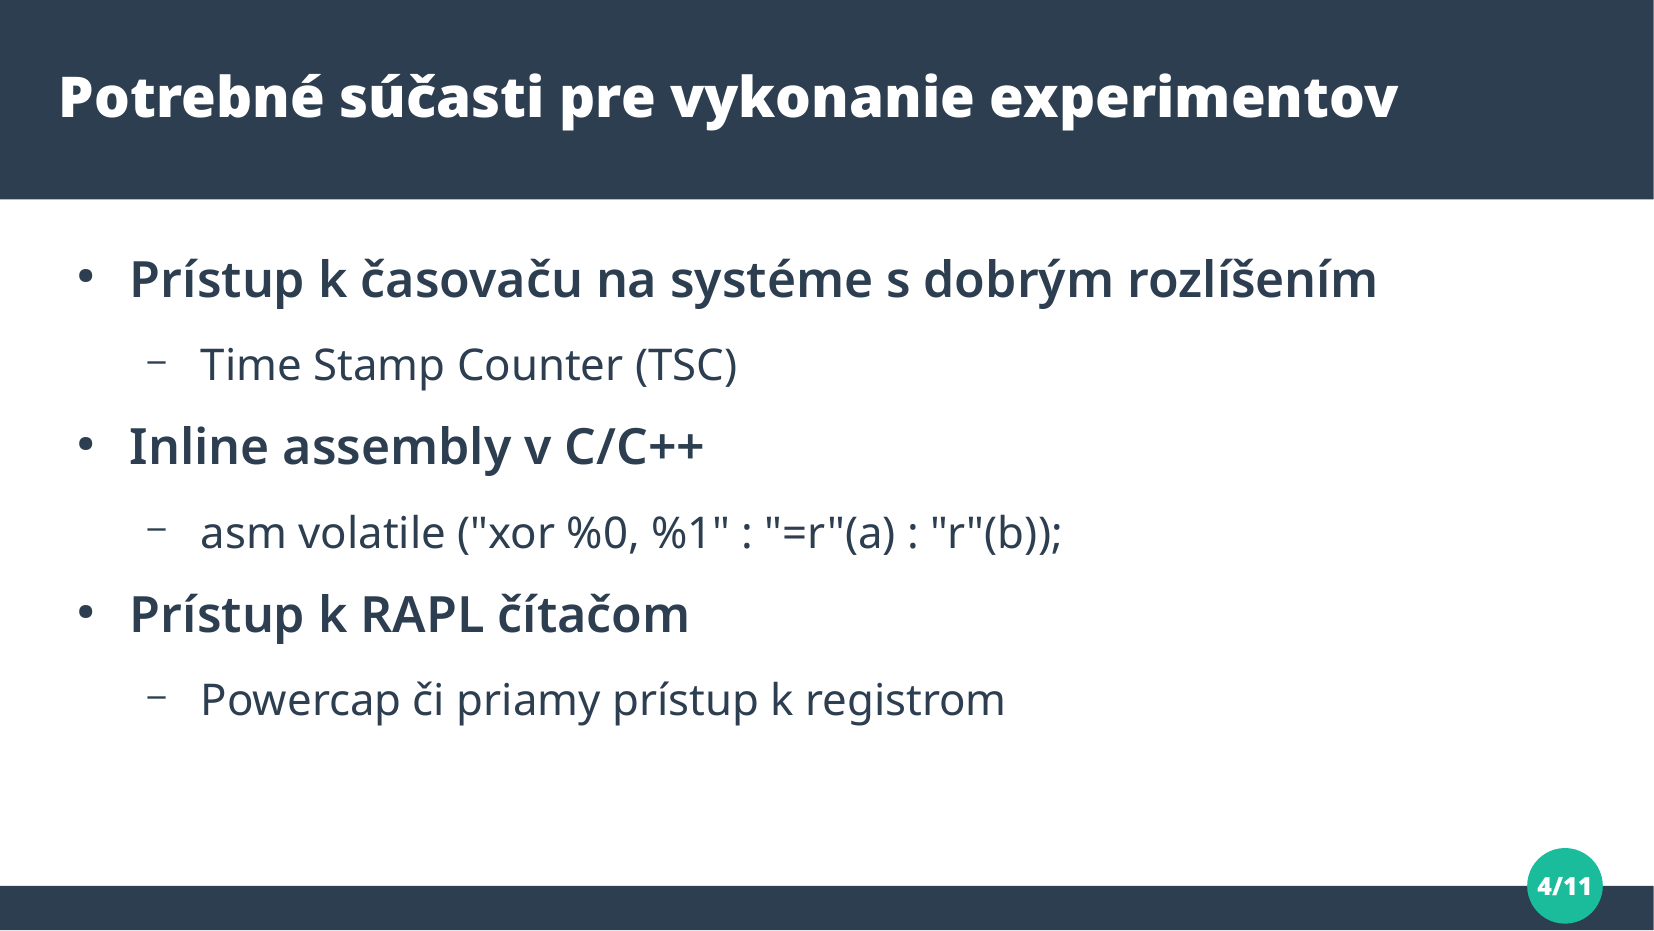

# Potrebné súčasti pre vykonanie experimentov
Prístup k časovaču na systéme s dobrým rozlíšením
Time Stamp Counter (TSC)
Inline assembly v C/C++
asm volatile ("xor %0, %1" : "=r"(a) : "r"(b));
Prístup k RAPL čítačom
Powercap či priamy prístup k registrom